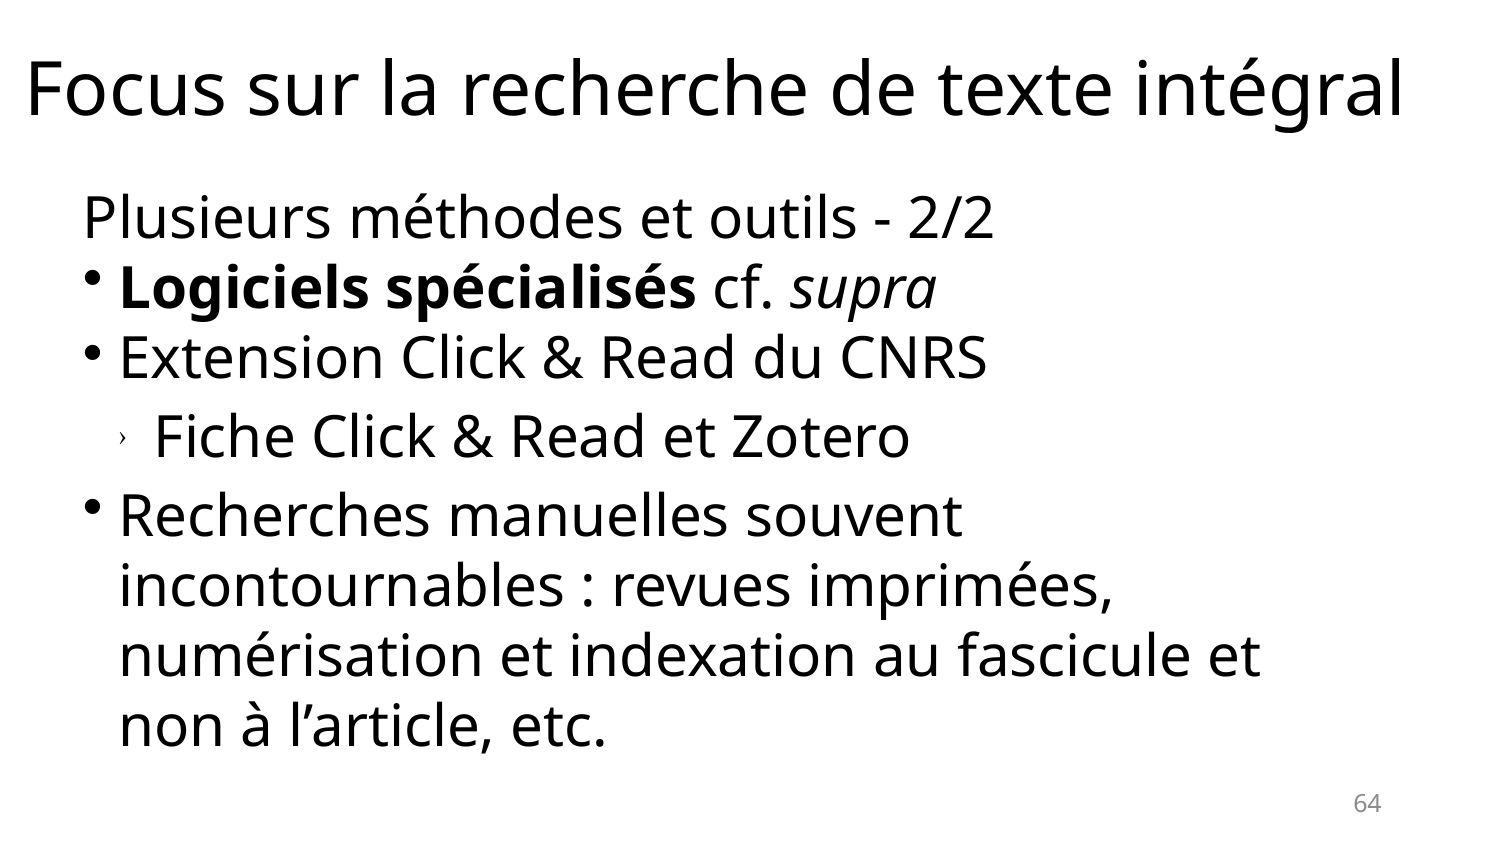

# Focus sur la recherche de texte intégral
Plusieurs méthodes et outils - 2/2
Logiciels spécialisés cf. supra
Extension Click & Read du CNRS
Fiche Click & Read et Zotero
Recherches manuelles souvent incontournables : revues imprimées, numérisation et indexation au fascicule et non à l’article, etc.
64